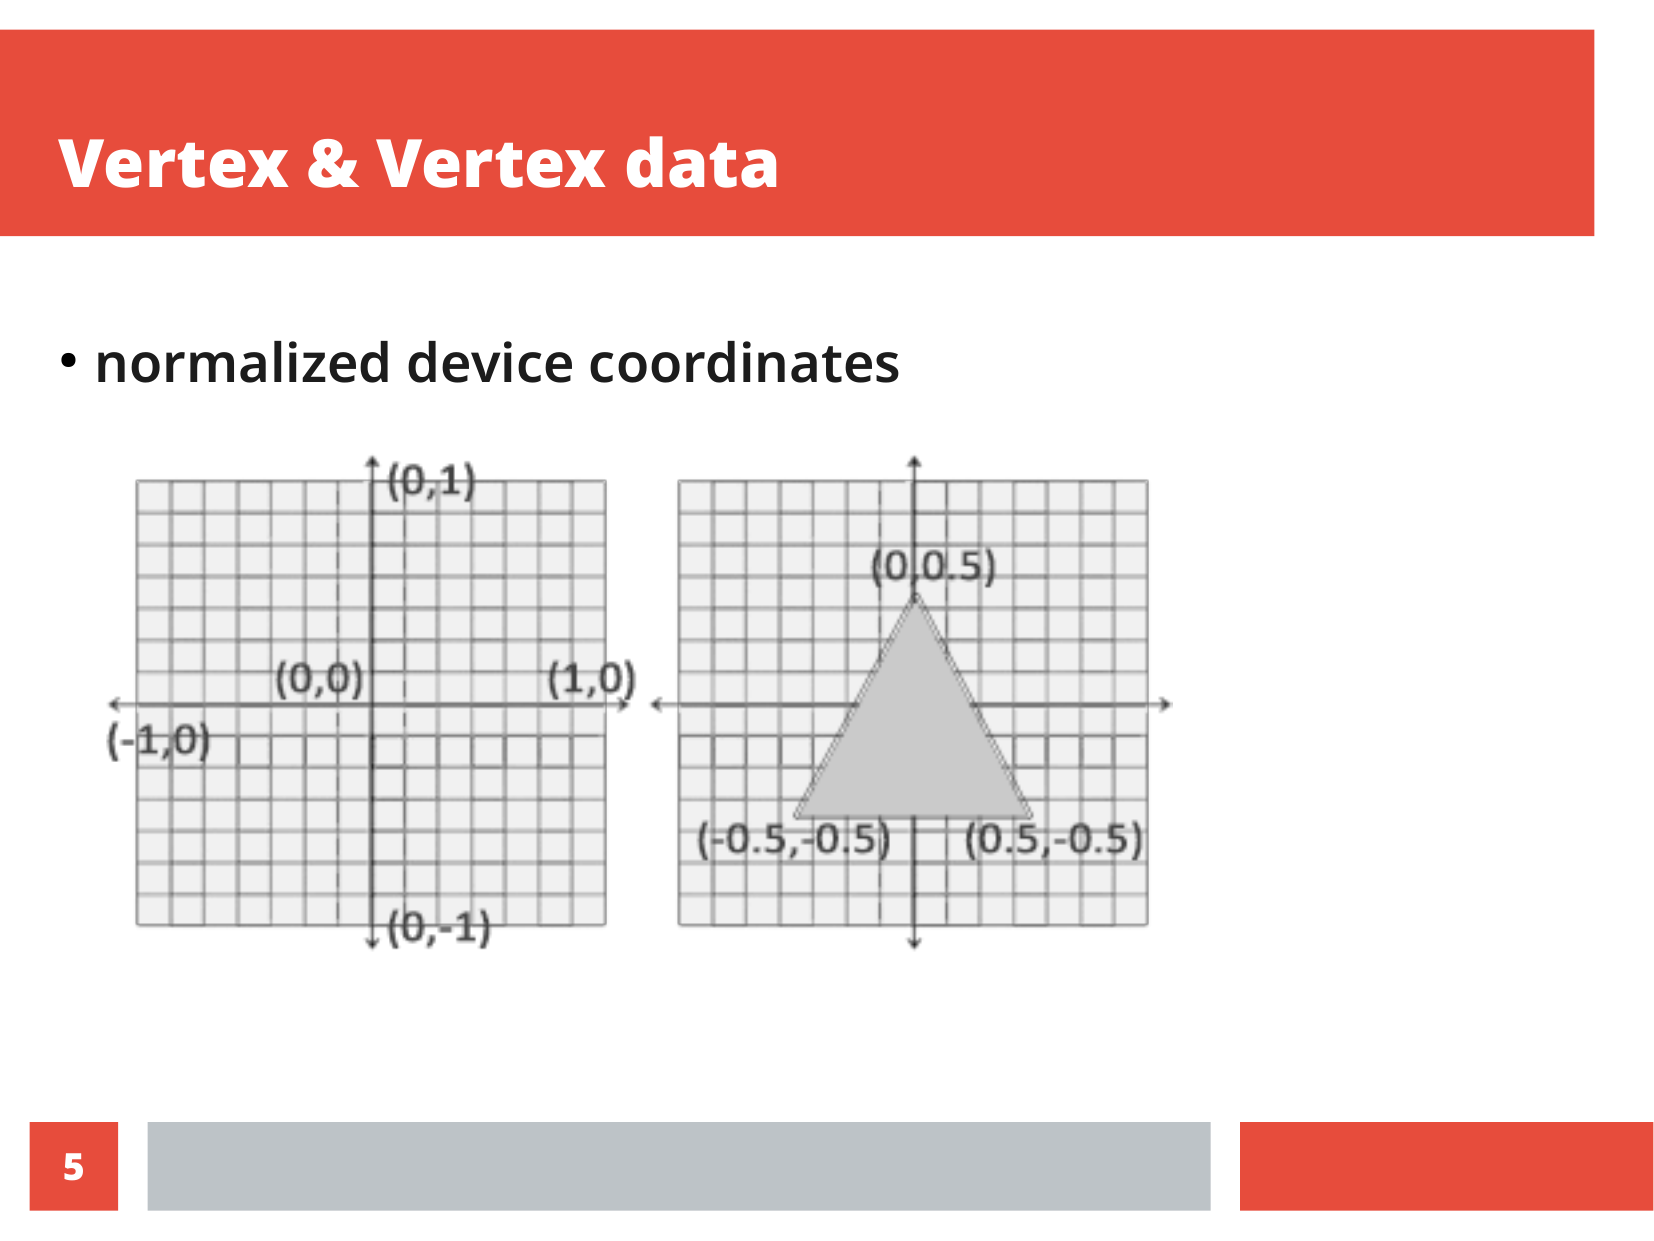

# Vertex & Vertex data
normalized device coordinates
5